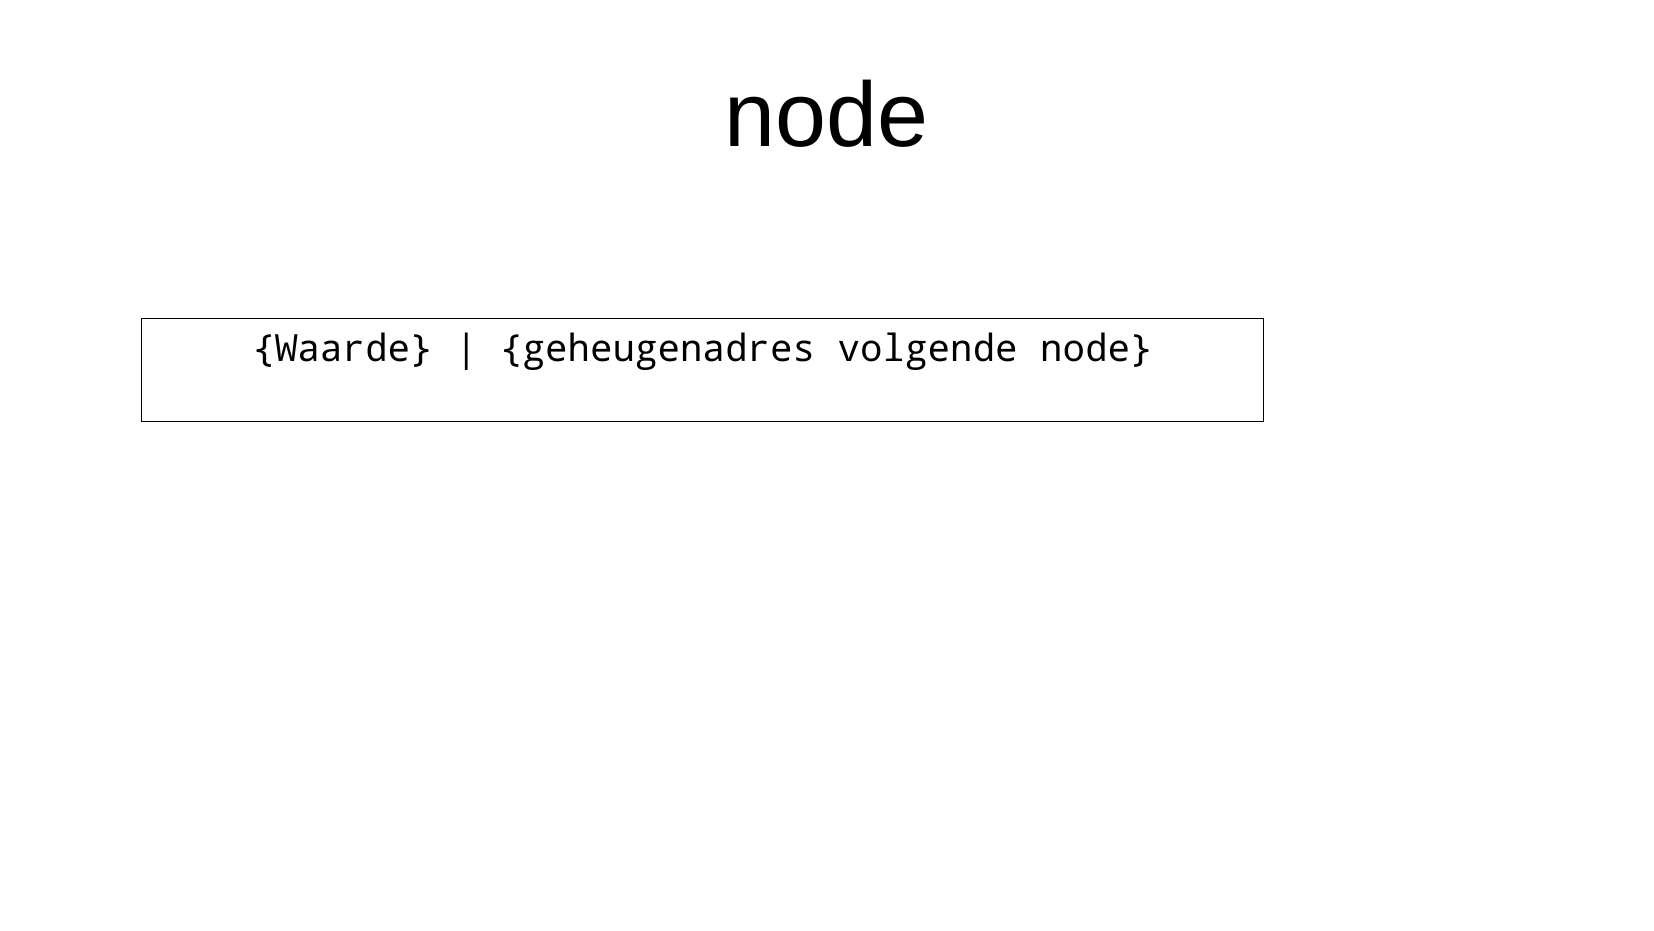

# node
{Waarde} | {geheugenadres volgende node}